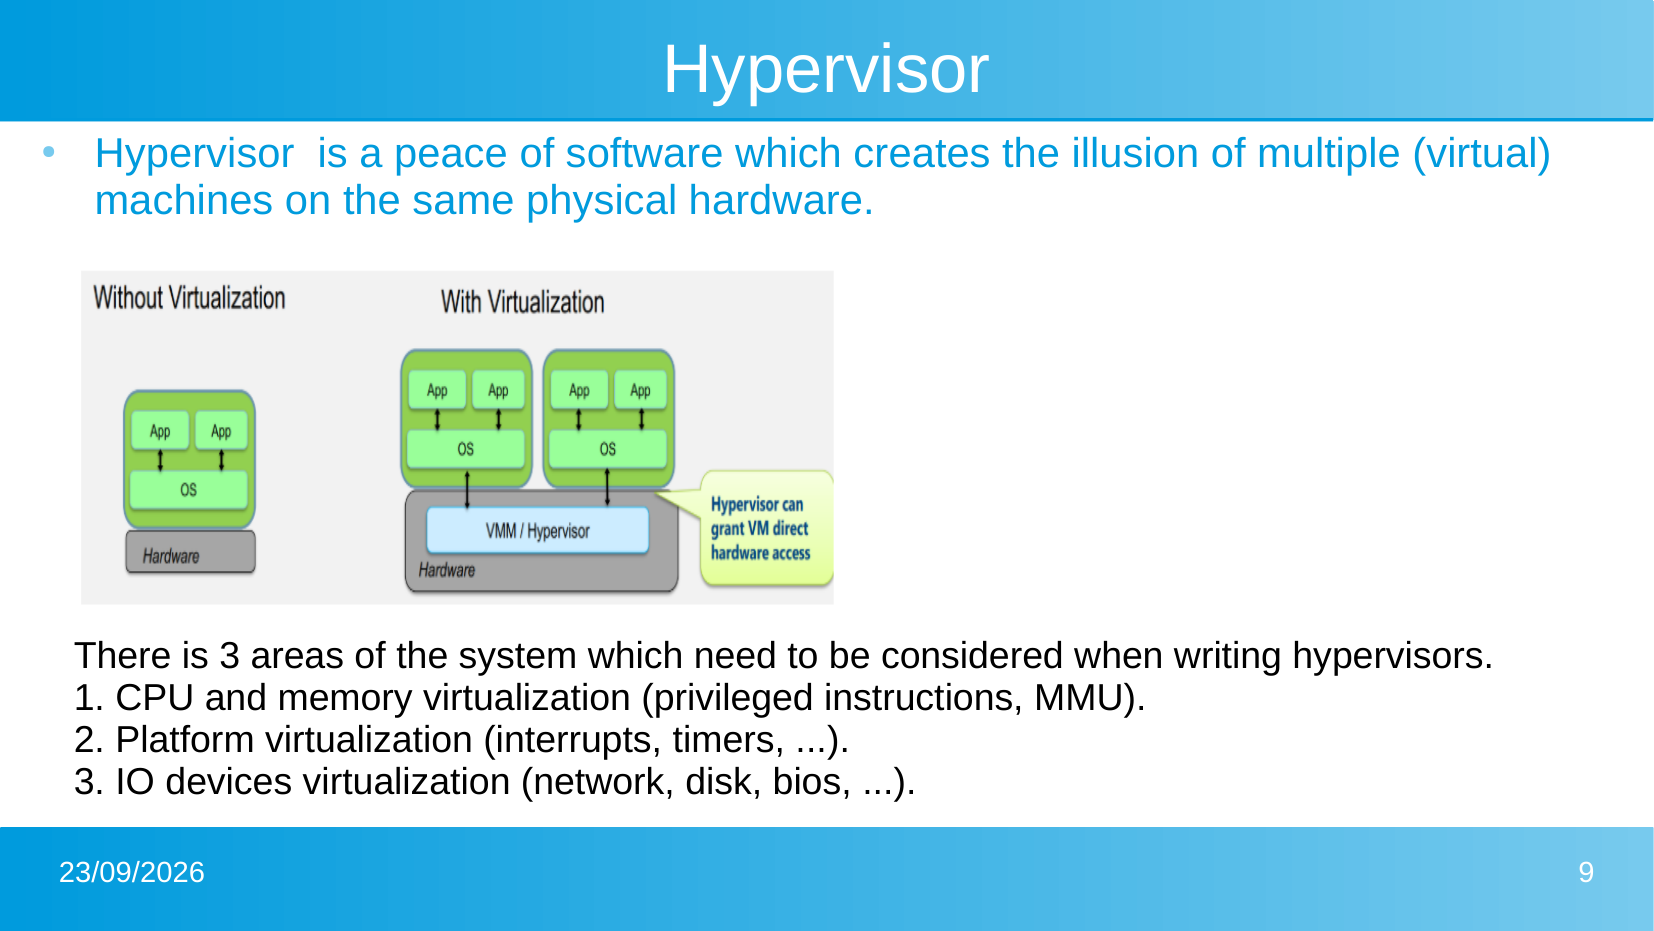

# Hypervisor
Hypervisor is a peace of software which creates the illusion of multiple (virtual) machines on the same physical hardware.
There is 3 areas of the system which need to be considered when writing hypervisors.
1. CPU and memory virtualization (privileged instructions, MMU).
2. Platform virtualization (interrupts, timers, ...).
3. IO devices virtualization (network, disk, bios, ...).
9